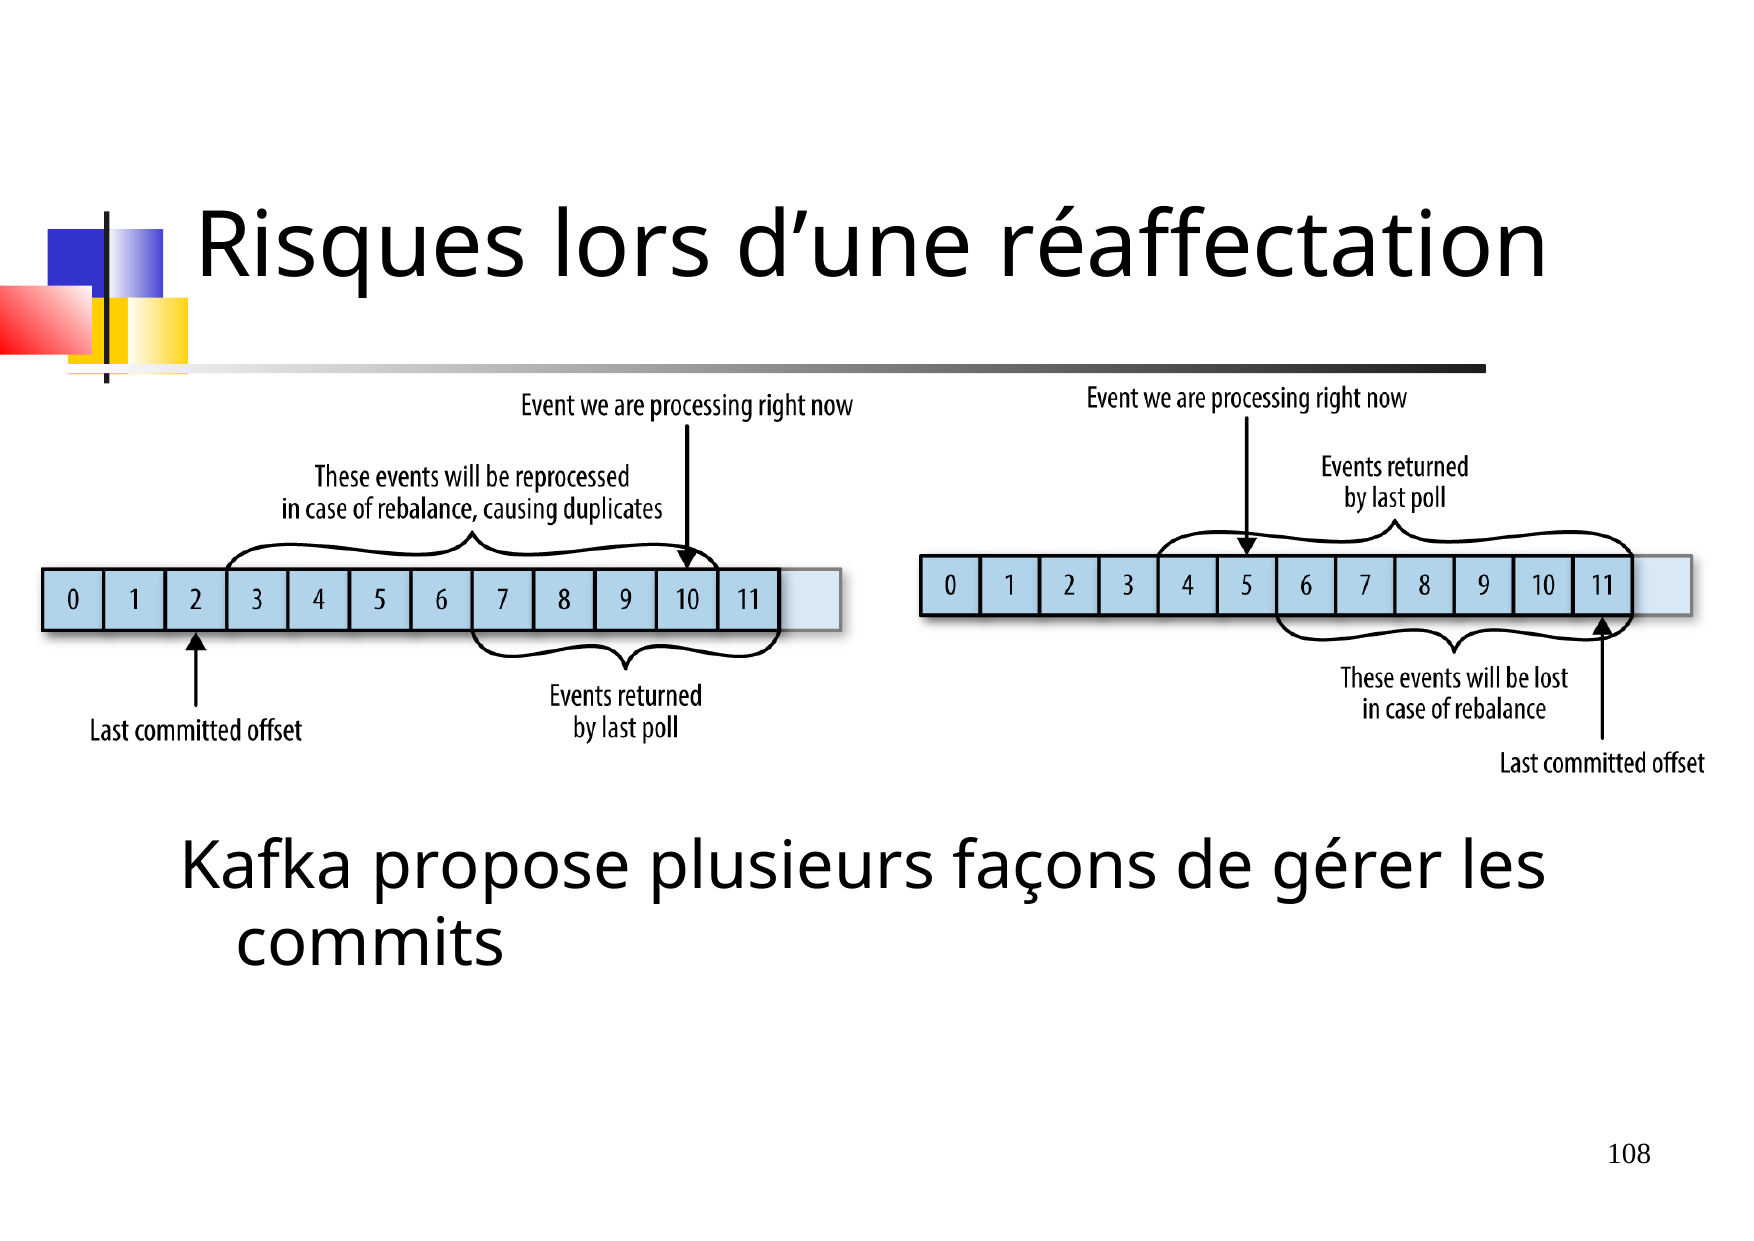

# Risques lors d’une réaffectation
Kafka propose plusieurs façons de gérer les commits